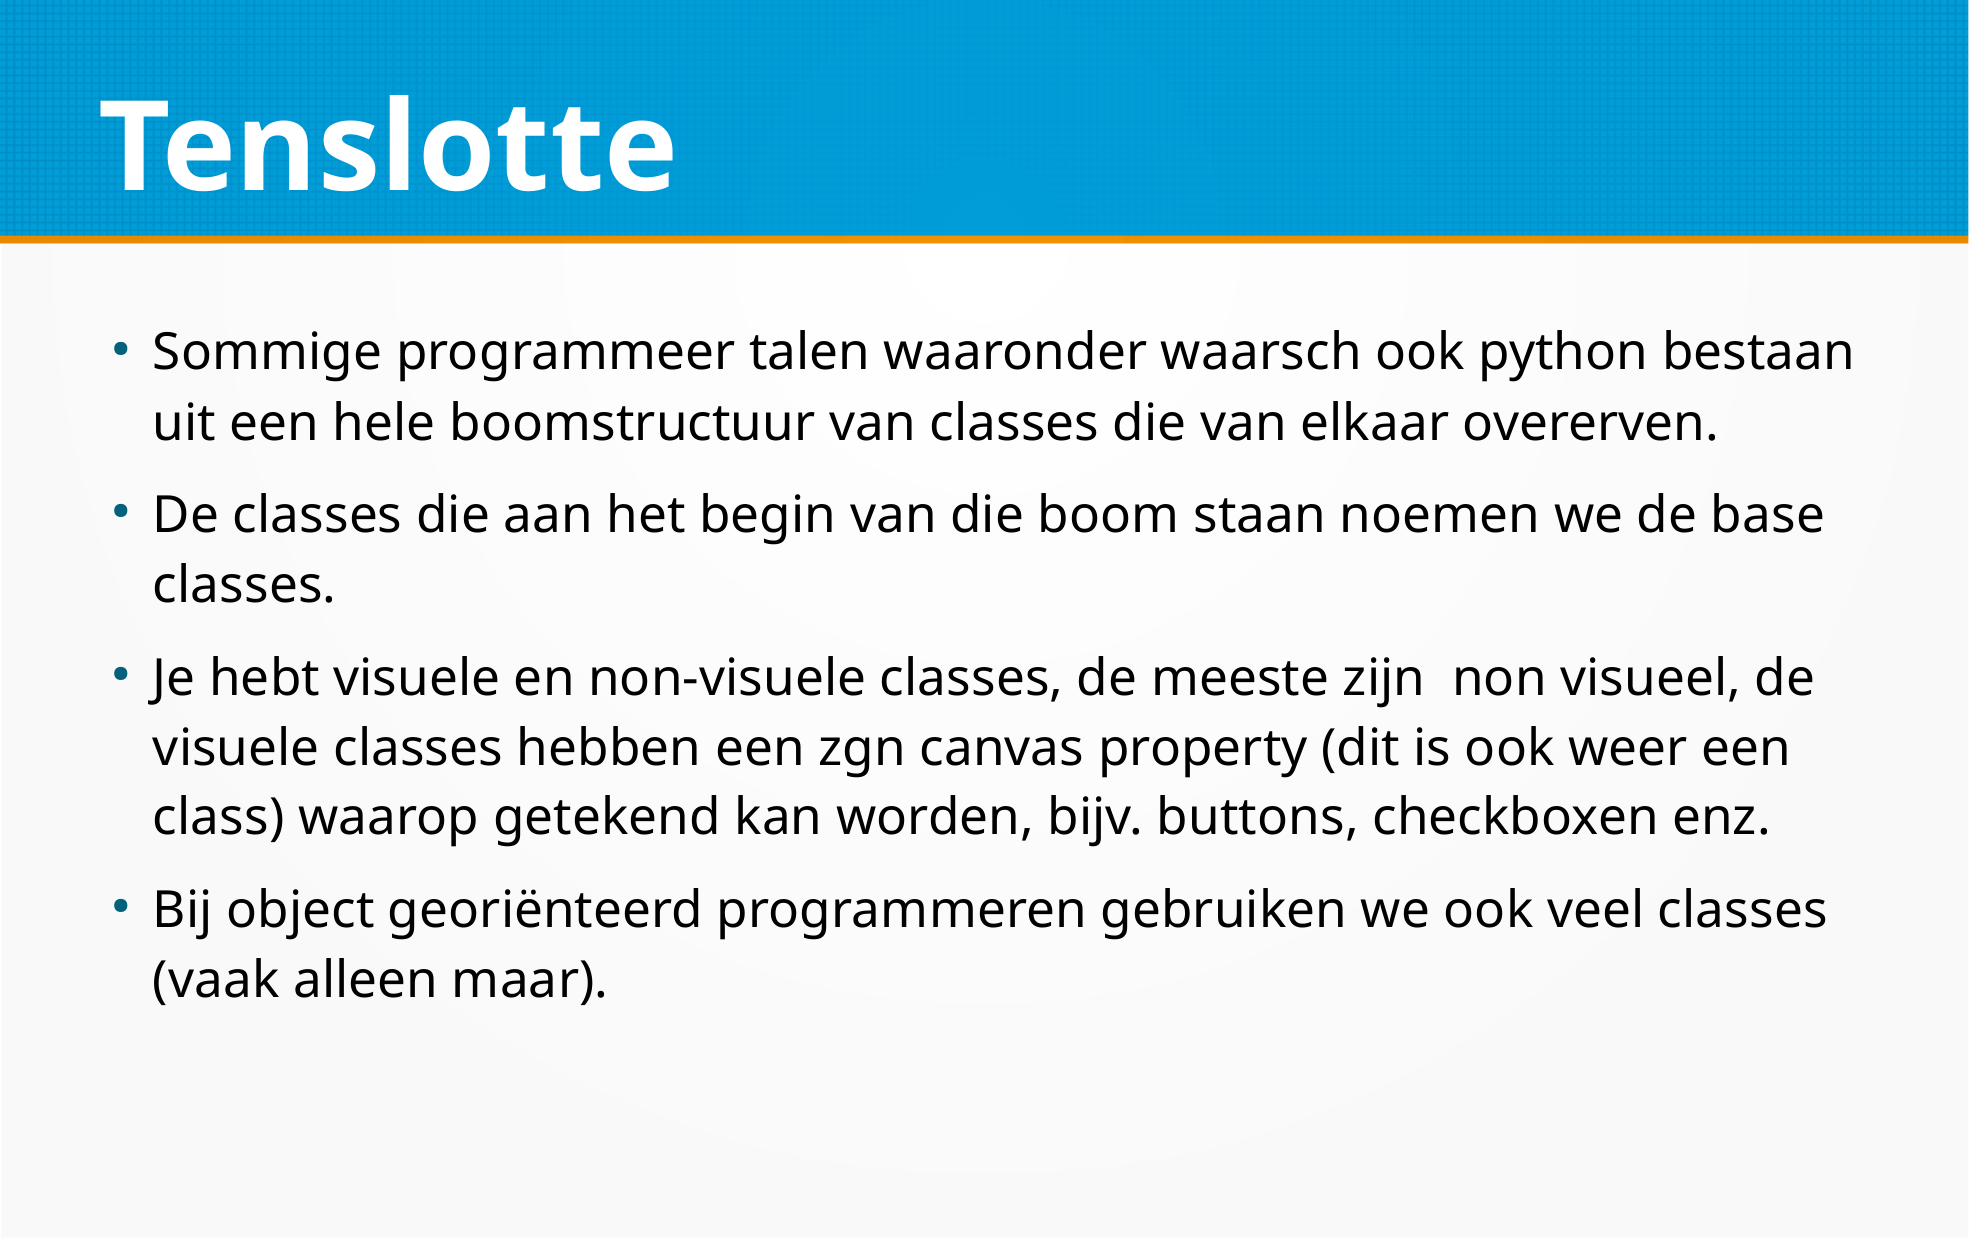

# Tenslotte
Sommige programmeer talen waaronder waarsch ook python bestaan uit een hele boomstructuur van classes die van elkaar overerven.
De classes die aan het begin van die boom staan noemen we de base classes.
Je hebt visuele en non-visuele classes, de meeste zijn non visueel, de visuele classes hebben een zgn canvas property (dit is ook weer een class) waarop getekend kan worden, bijv. buttons, checkboxen enz.
Bij object georiënteerd programmeren gebruiken we ook veel classes (vaak alleen maar).